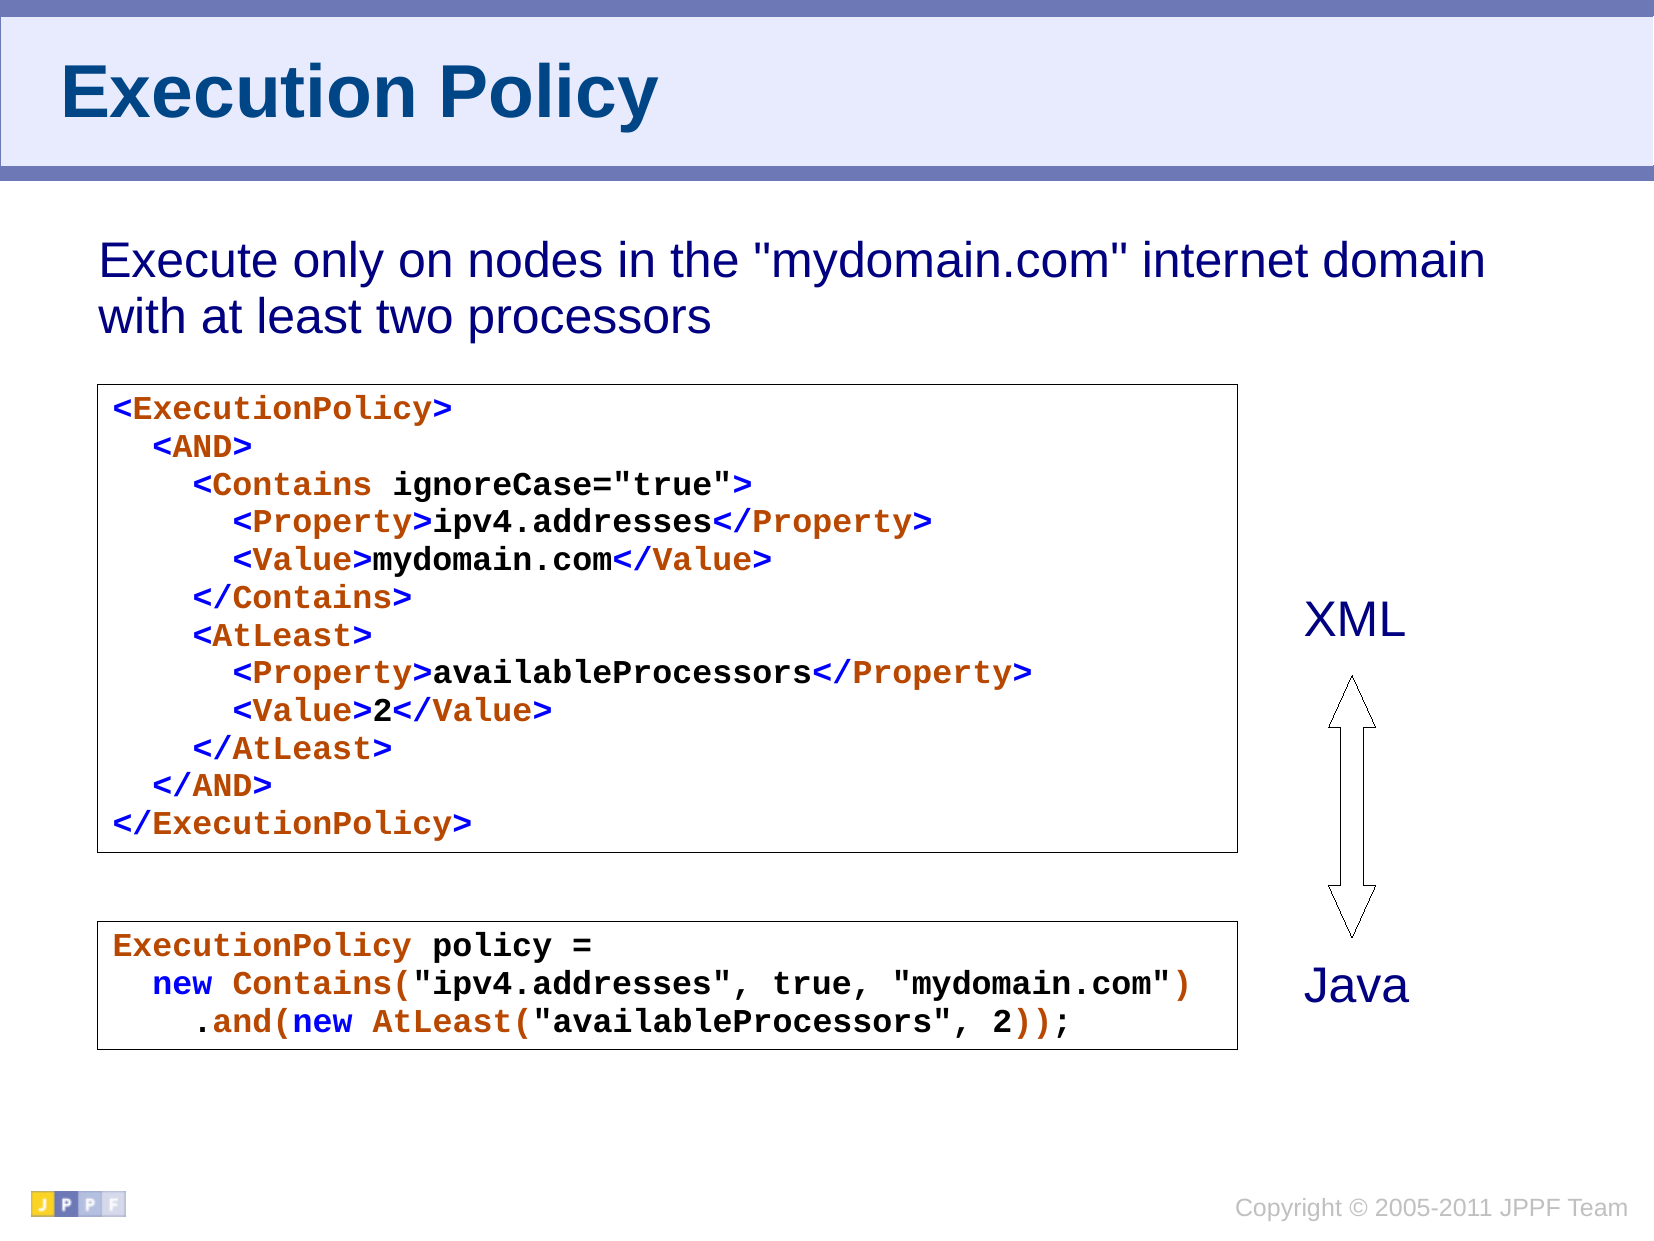

# Execution Policy
Execute only on nodes in the "mydomain.com" internet domain with at least two processors
<ExecutionPolicy>
 <AND>
 <Contains ignoreCase="true">
 <Property>ipv4.addresses</Property>
 <Value>mydomain.com</Value>
 </Contains>
 <AtLeast>
 <Property>availableProcessors</Property>
 <Value>2</Value>
 </AtLeast>
 </AND>
</ExecutionPolicy>
XML
ExecutionPolicy policy =
 new Contains("ipv4.addresses", true, "mydomain.com")
 .and(new AtLeast("availableProcessors", 2));
Java